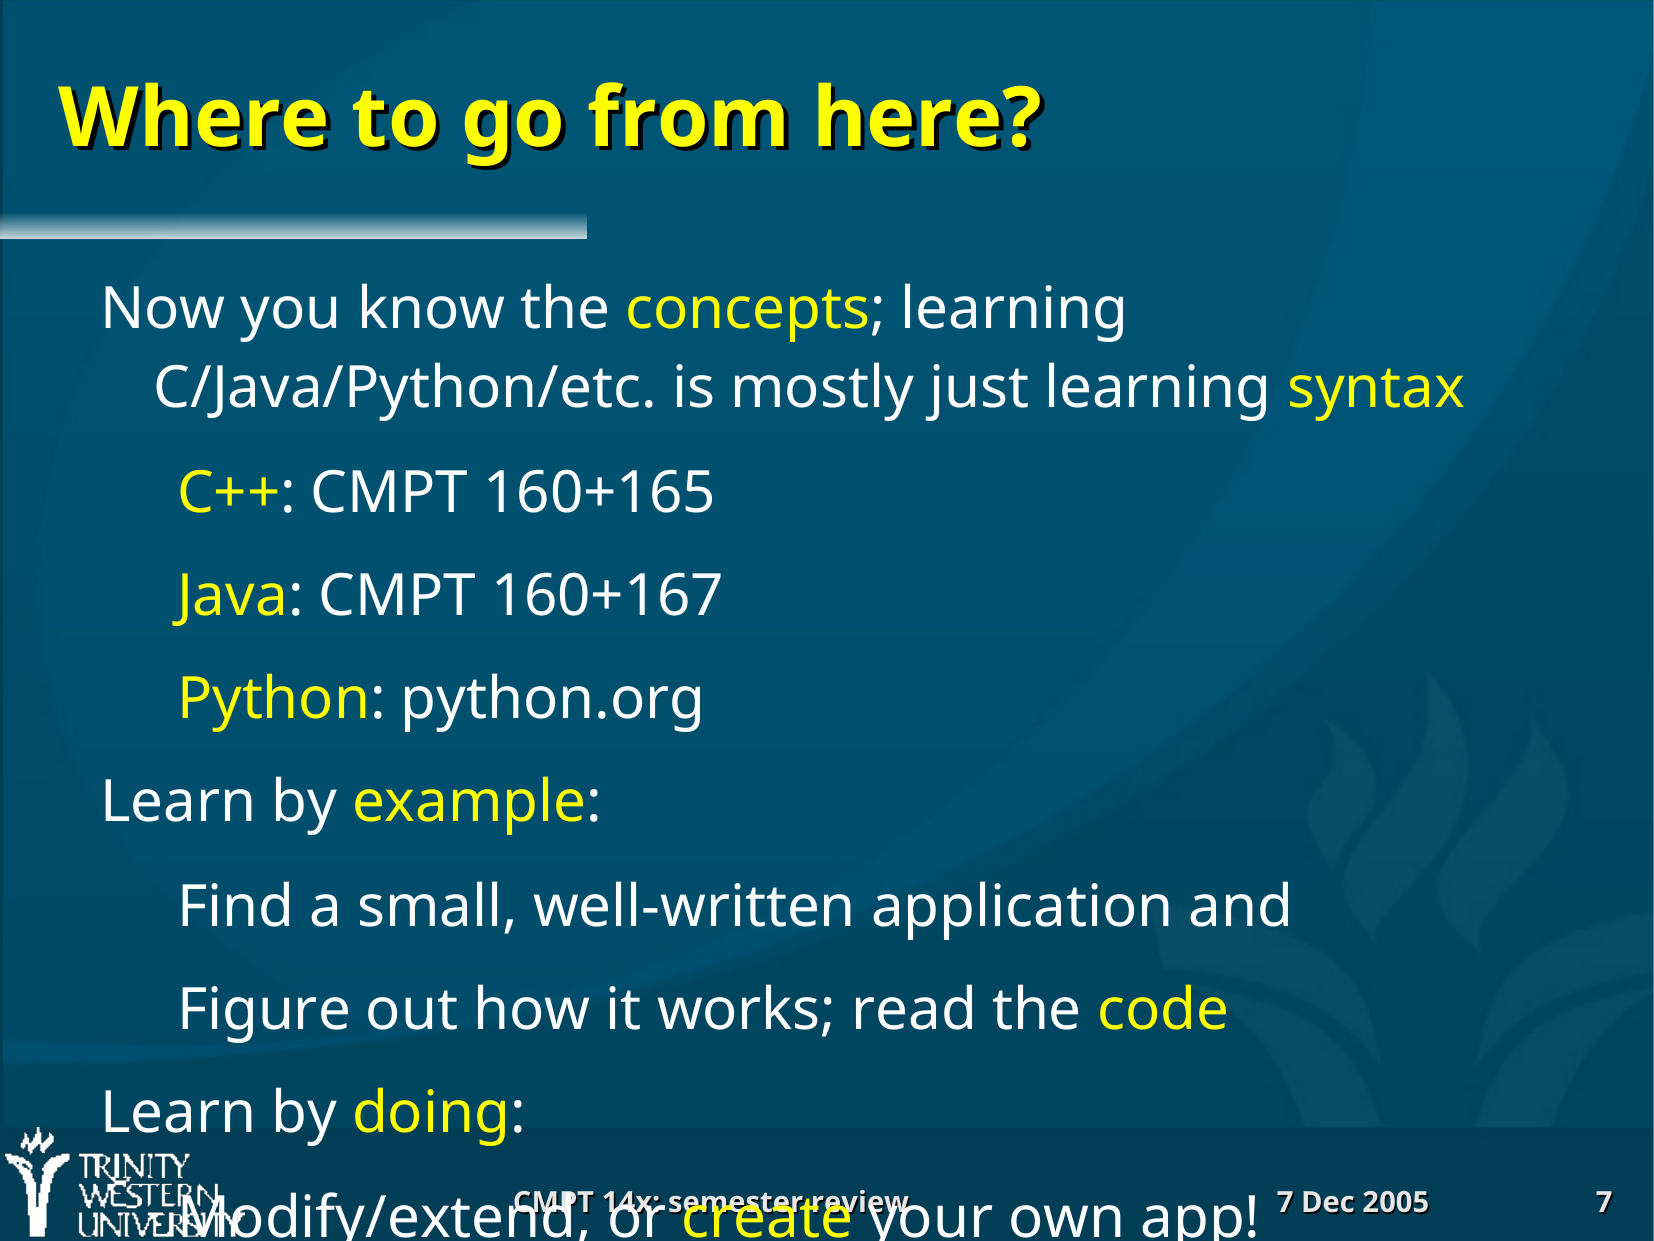

# Where to go from here?
Now you know the concepts; learning C/Java/Python/etc. is mostly just learning syntax
C++: CMPT 160+165
Java: CMPT 160+167
Python: python.org
Learn by example:
Find a small, well-written application and
Figure out how it works; read the code
Learn by doing:
Modify/extend, or create your own app!
CMPT 14x: semester review
7 Dec 2005
7